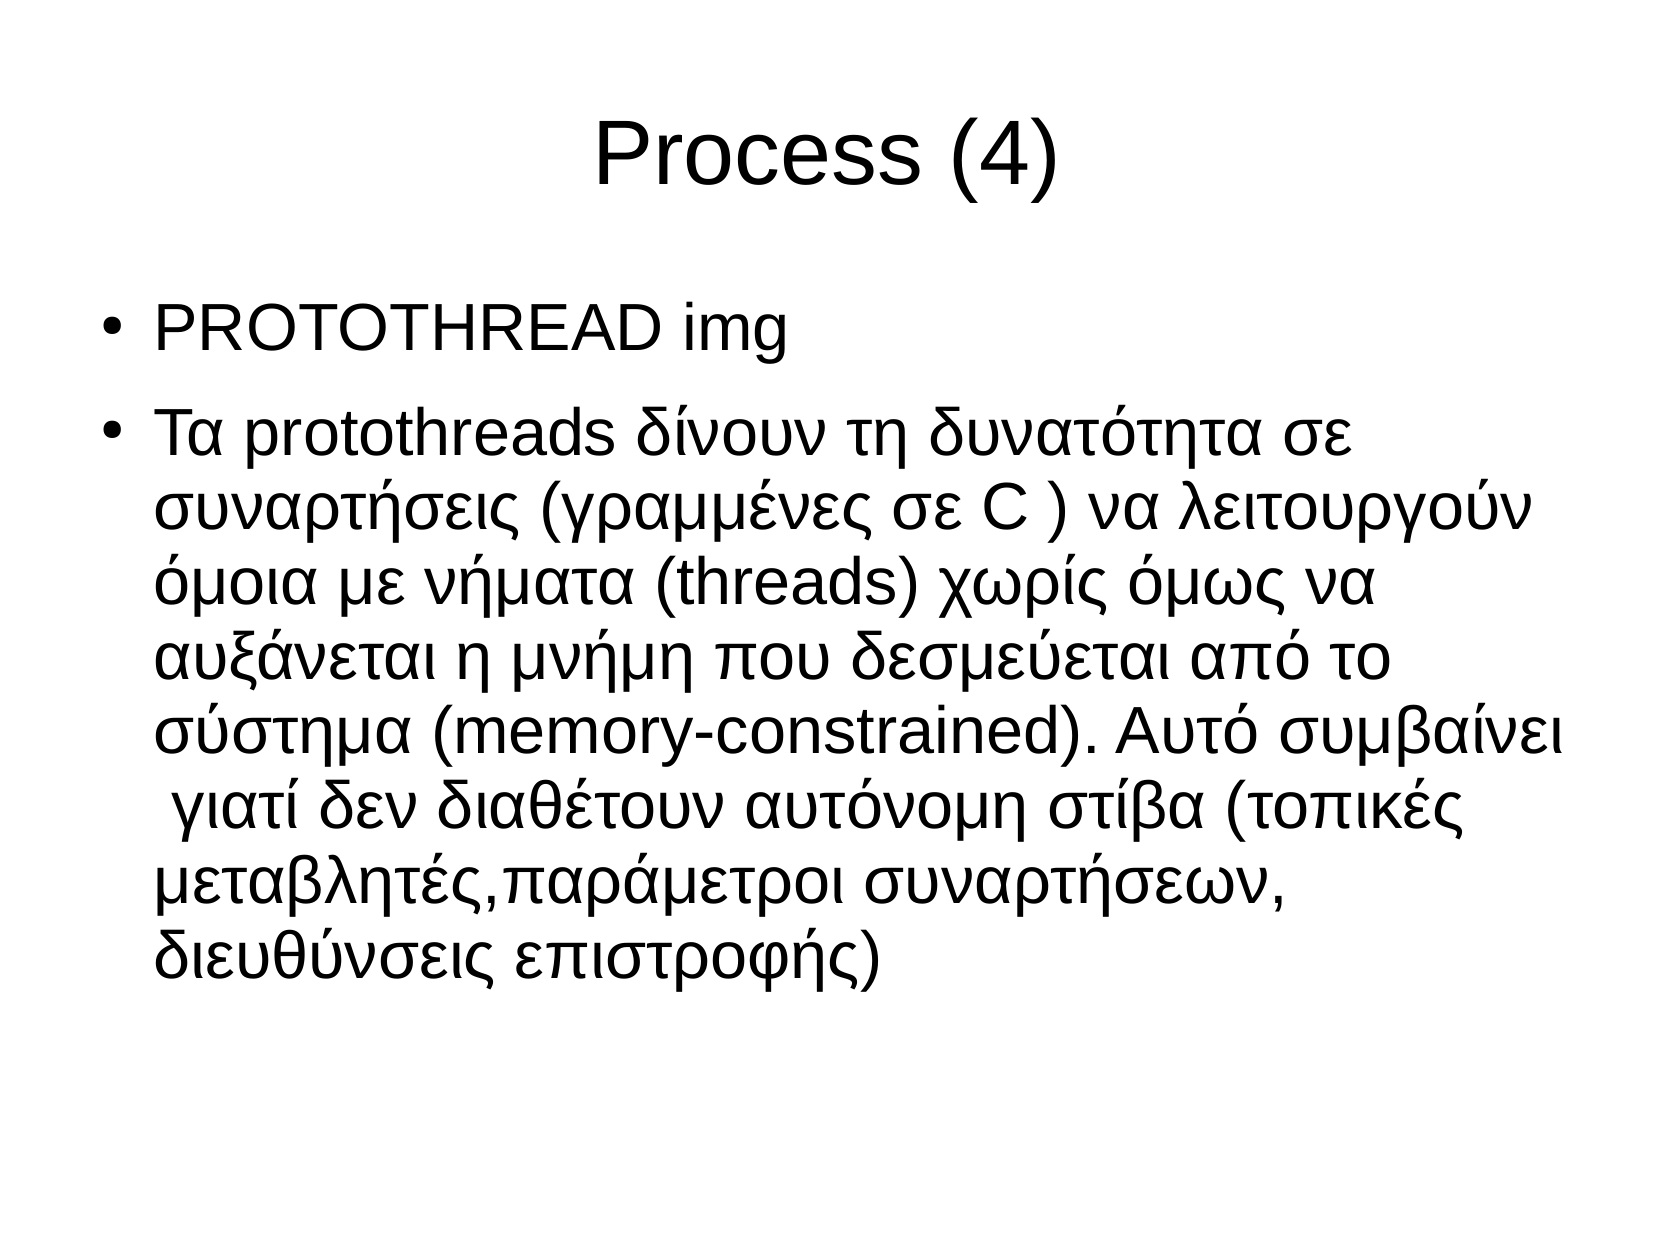

# Process (4)
PROTOTHREAD img
Τα protothreads δίνουν τη δυνατότητα σε συναρτήσεις (γραμμένες σε C ) να λειτουργούν όμοια με νήματα (threads) χωρίς όμως να αυξάνεται η μνήμη που δεσμεύεται από το σύστημα (memory-constrained). Αυτό συμβαίνει γιατί δεν διαθέτουν αυτόνομη στίβα (τοπικές μεταβλητές,παράμετροι συναρτήσεων, διευθύνσεις επιστροφής)